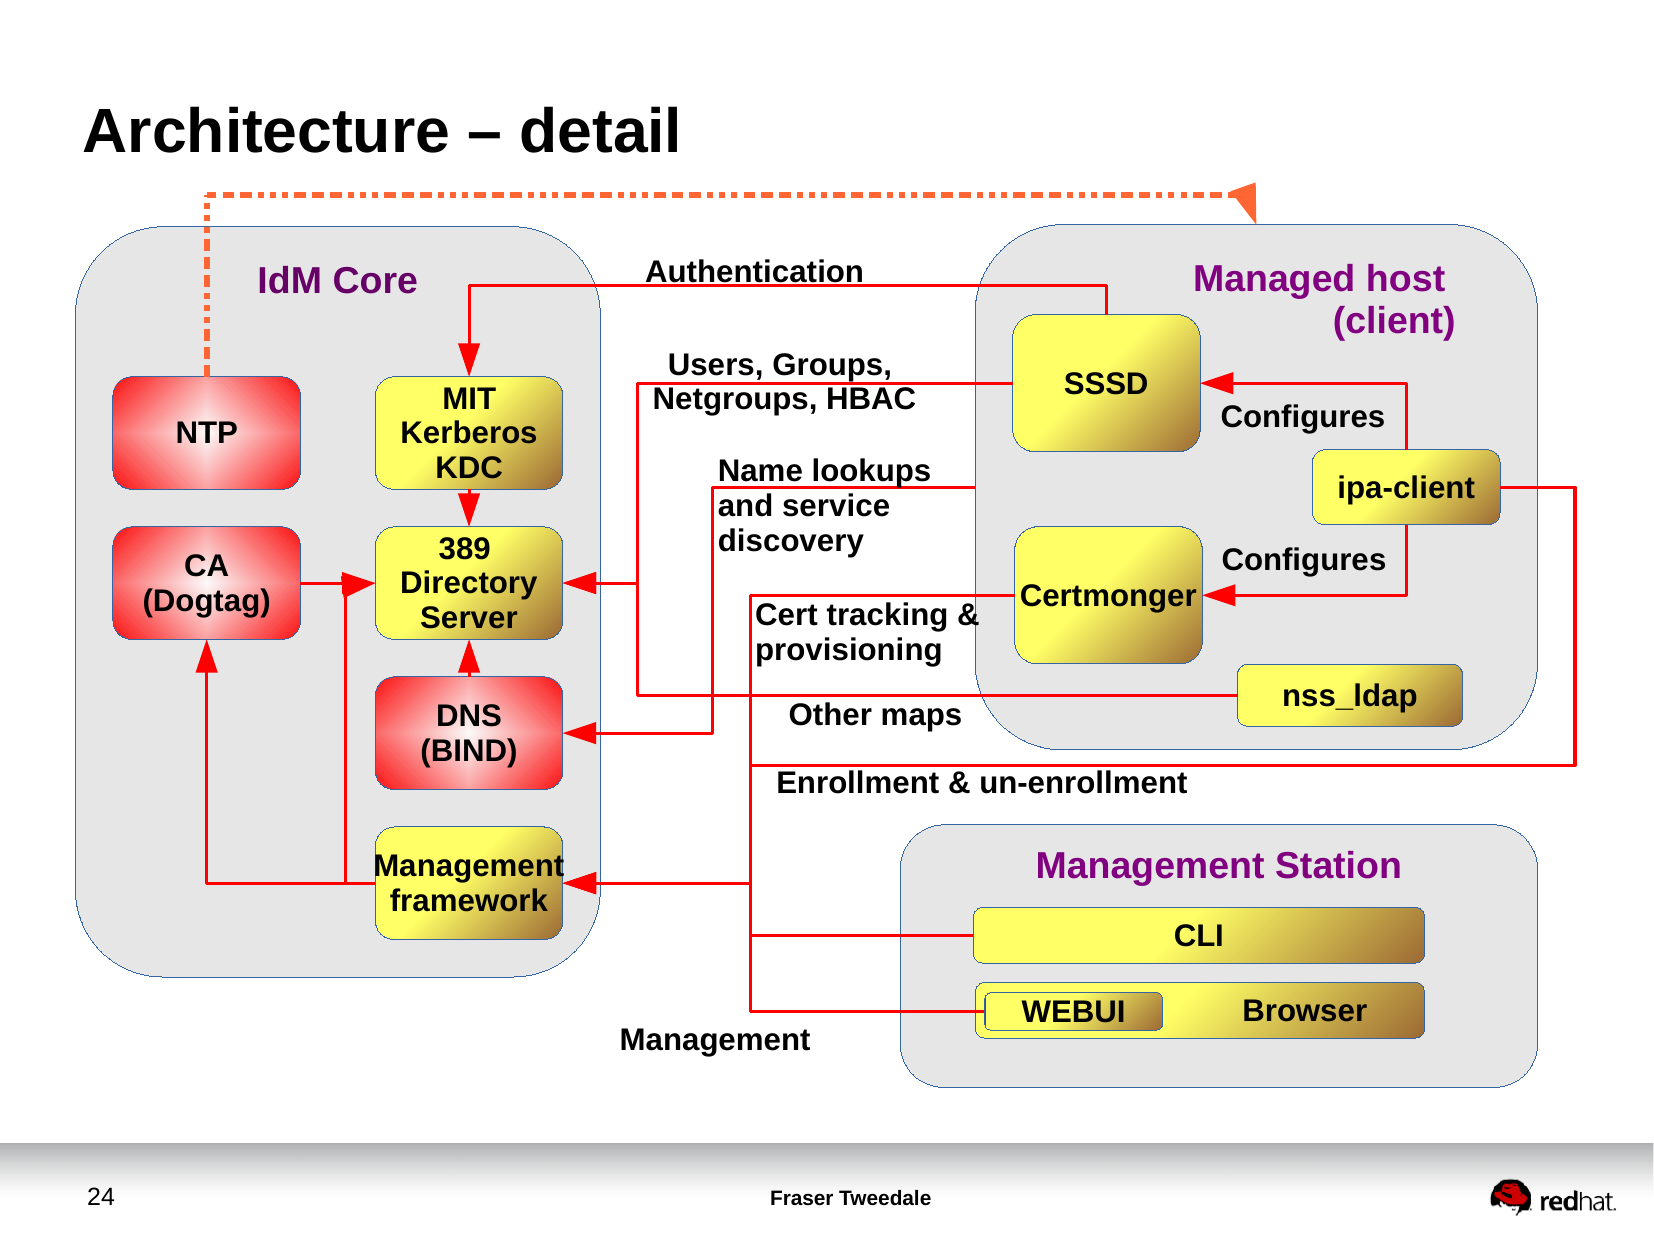

# Architecture – detail
 Managed host
(client)
IdM Core
Authentication
SSSD
Users, Groups,
Netgroups, HBAC
NTP
MIT
Kerberos
KDC
Name lookups
and service
discovery
ipa-client
CA
(Dogtag)
389
Directory
Server
Certmonger
Cert tracking &
provisioning
nss_ldap
DNS
(BIND)
Other maps
Enrollment & un-enrollment
Management Station
Management
framework
CLI
 Browser
WEBUI
Management